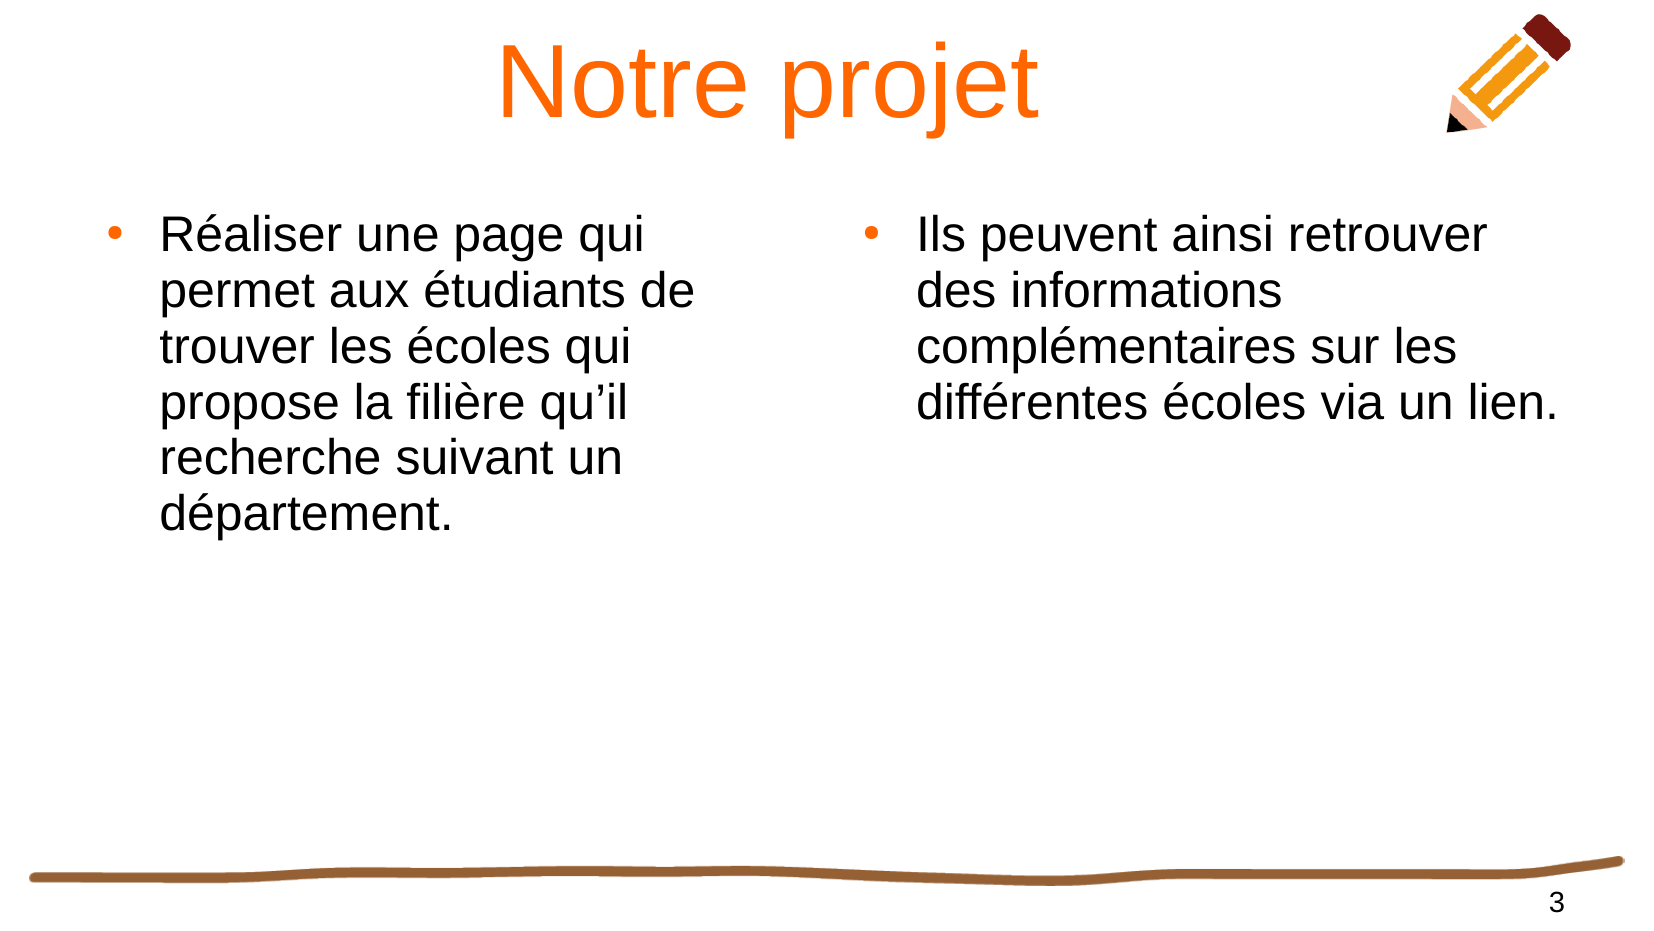

# Notre projet
Réaliser une page qui permet aux étudiants de trouver les écoles qui propose la filière qu’il recherche suivant un département.
Ils peuvent ainsi retrouver des informations complémentaires sur les différentes écoles via un lien.
3